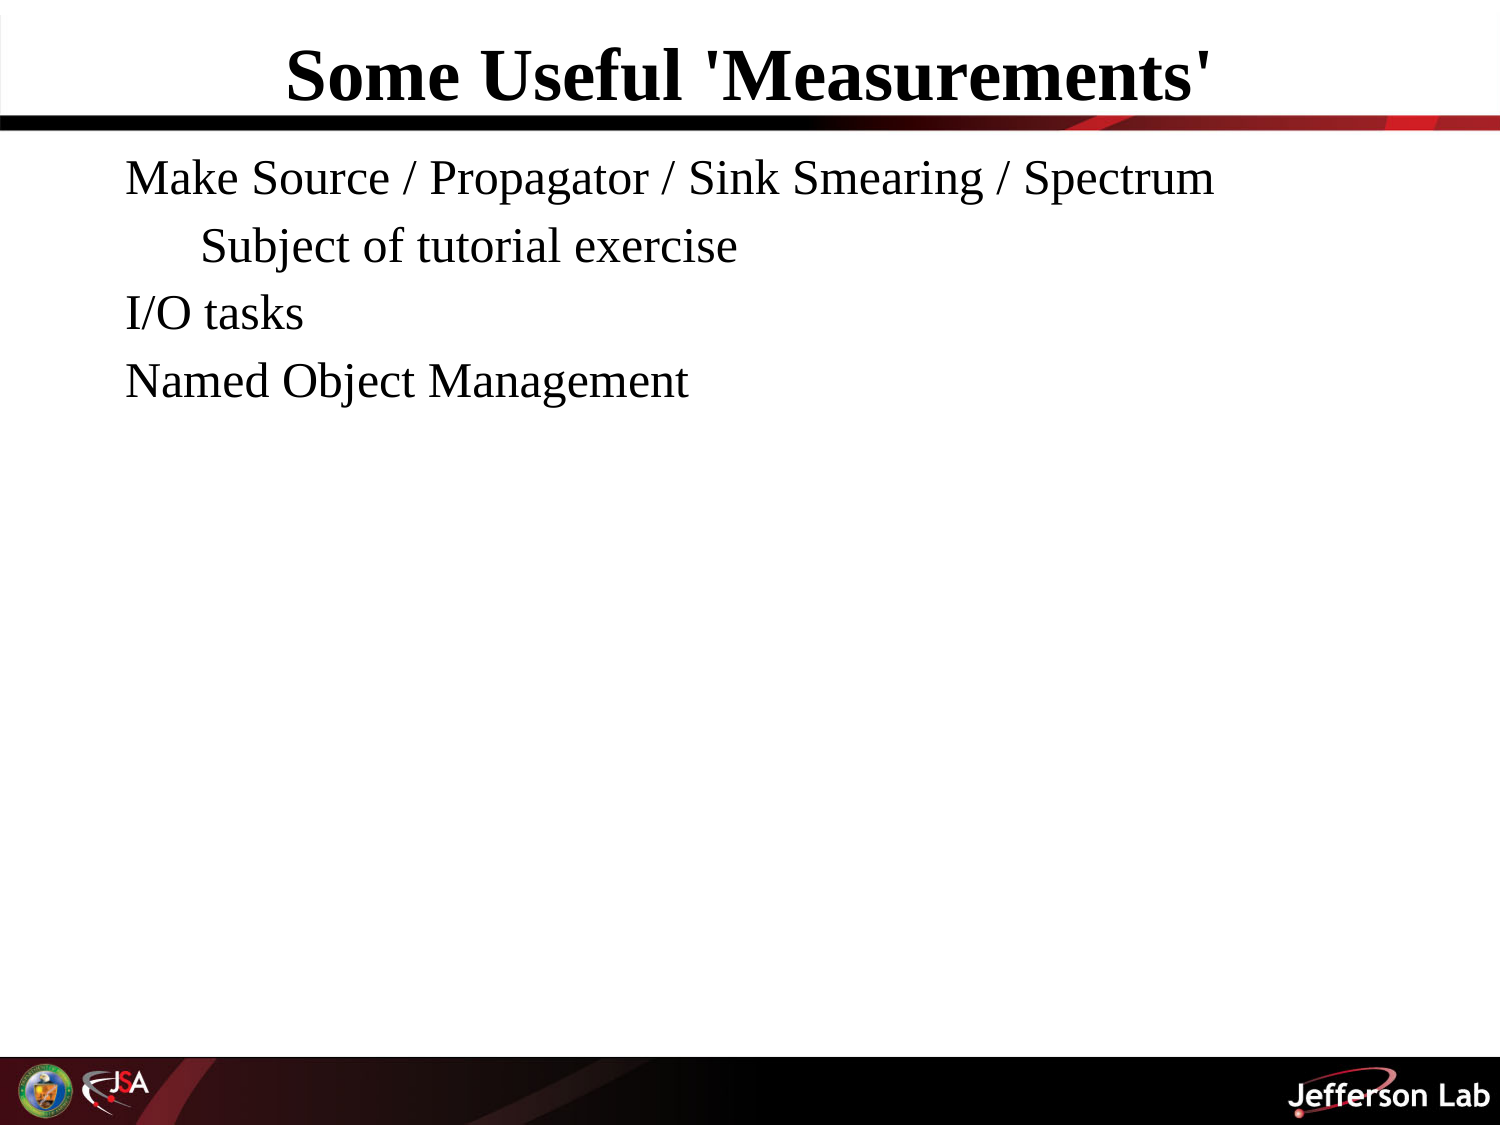

# Some Useful 'Measurements'
Make Source / Propagator / Sink Smearing / Spectrum
Subject of tutorial exercise
I/O tasks
Named Object Management